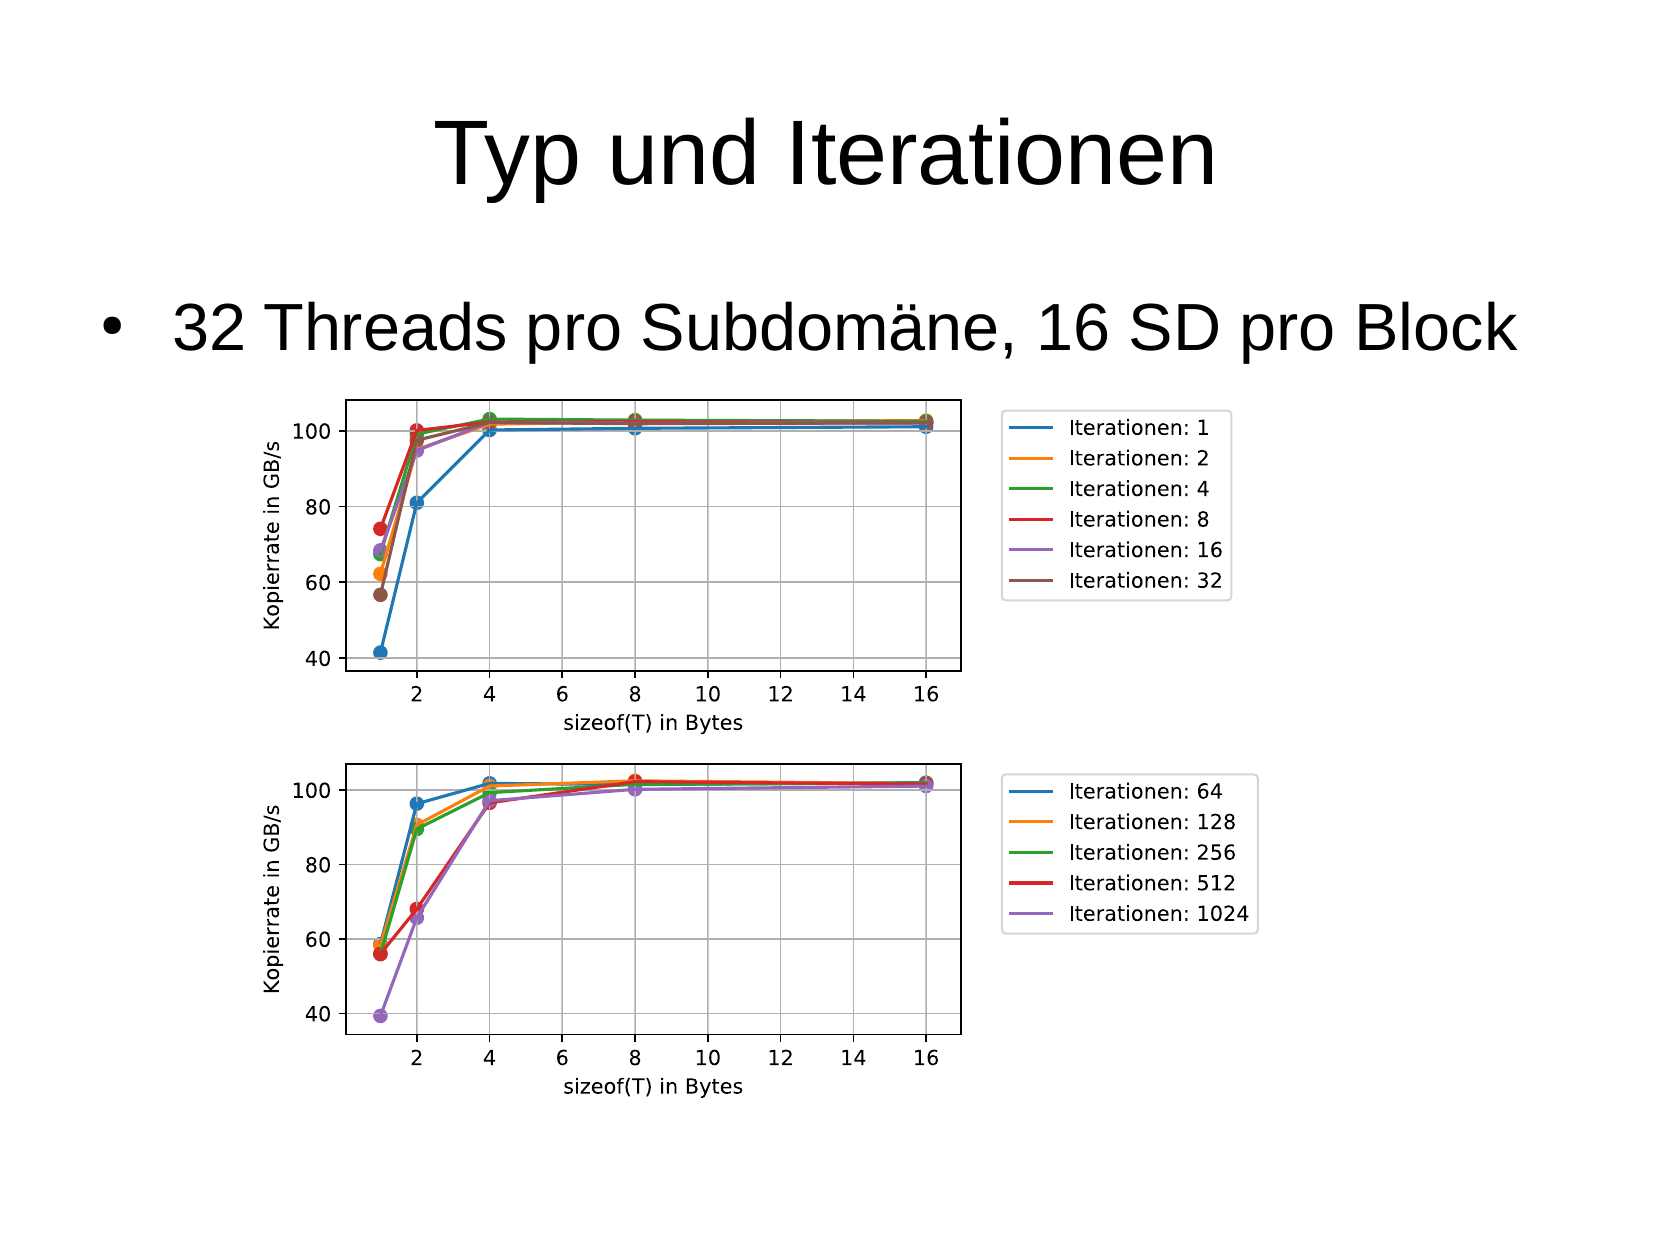

# Typ und Iterationen
 32 Threads pro Subdomäne, 16 SD pro Block